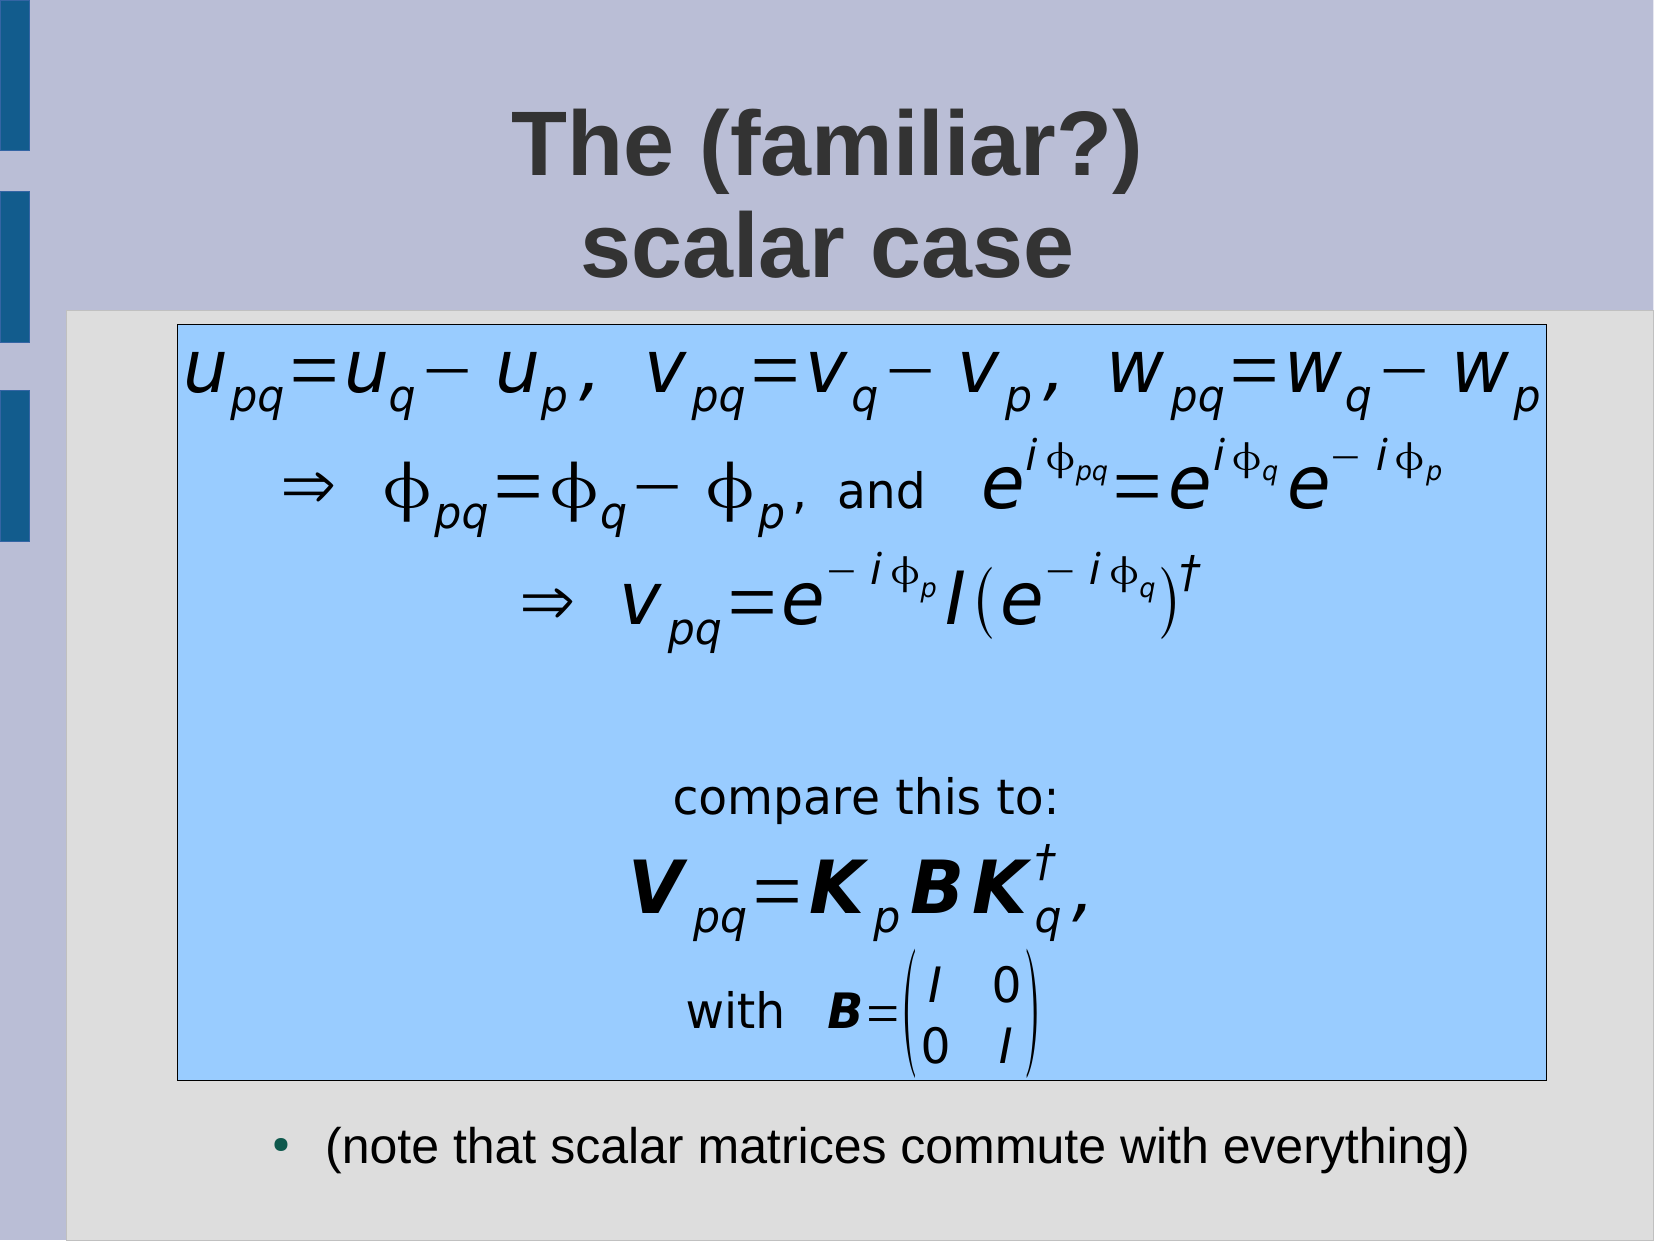

# The (familiar?) scalar case
(note that scalar matrices commute with everything)